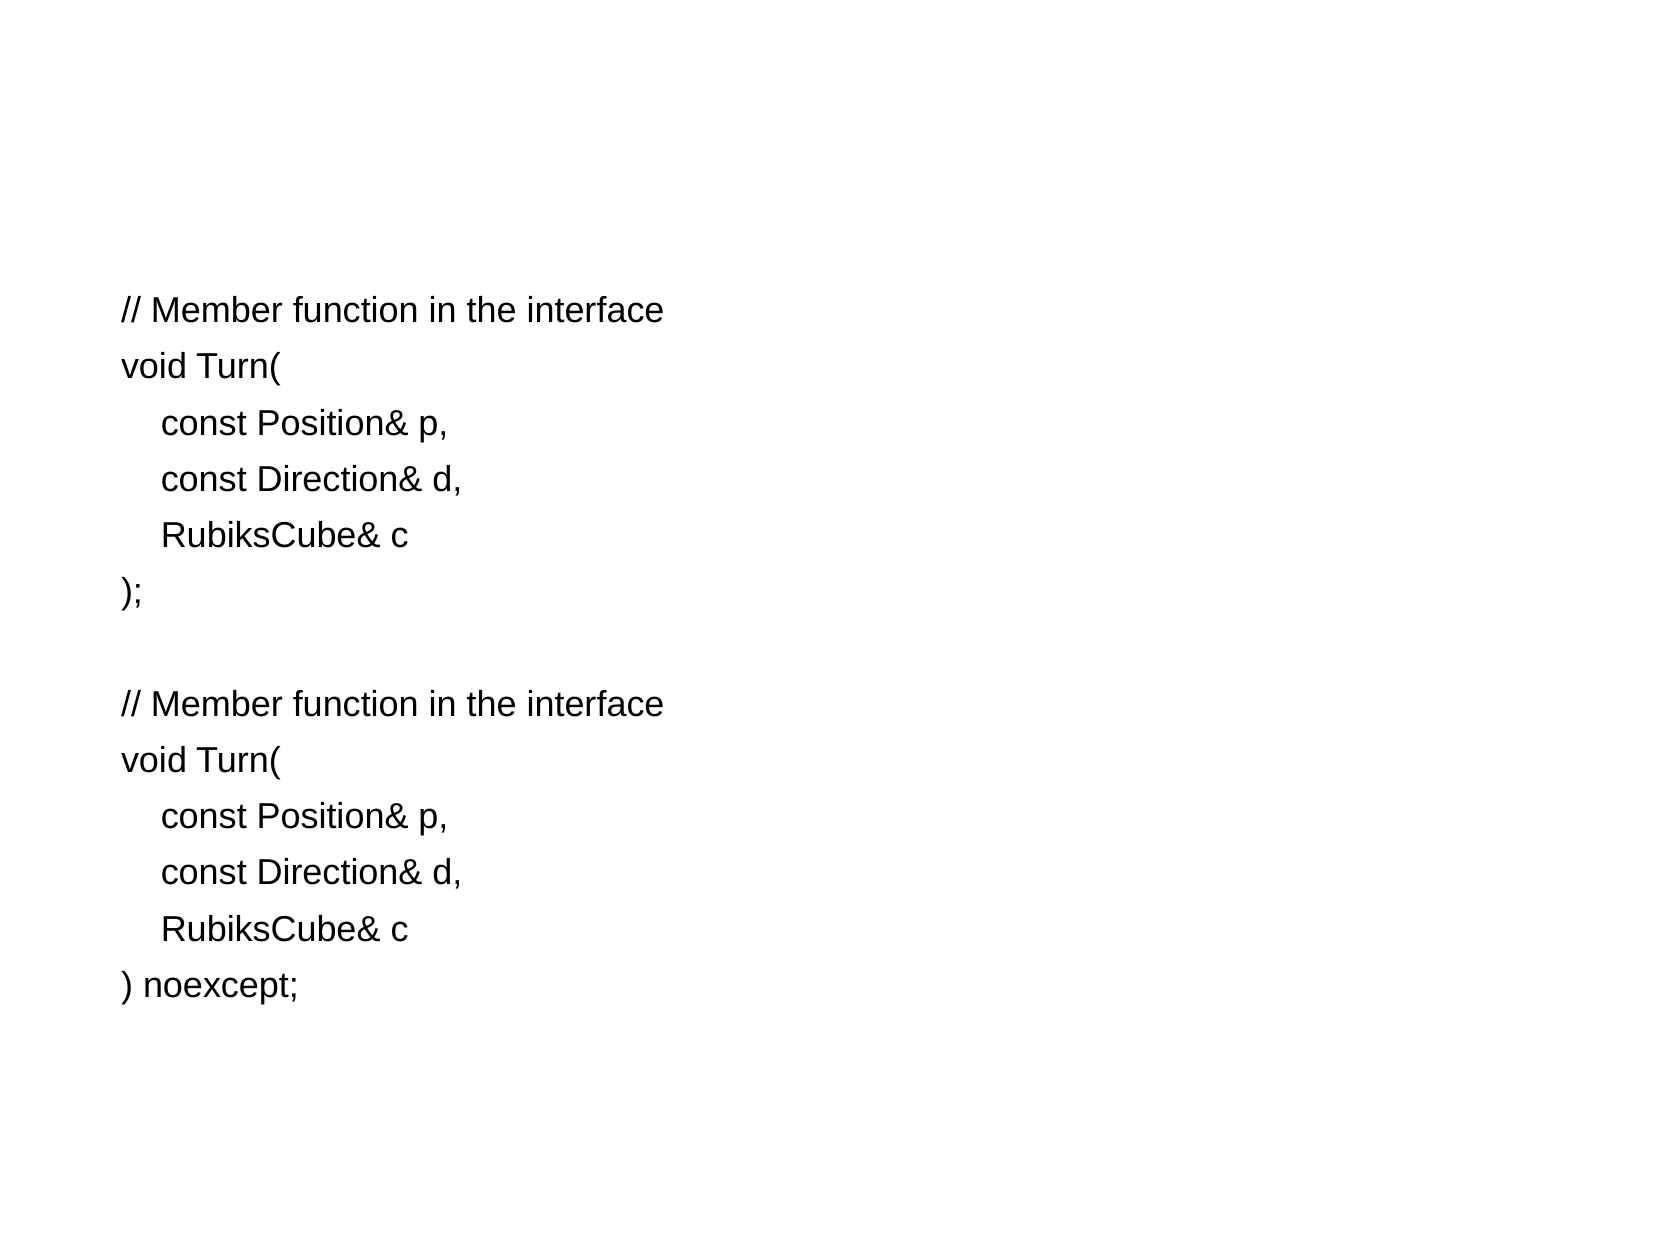

#
// Member function in the interface
void Turn(
 const Position& p,
 const Direction& d,
 RubiksCube& c
);
// Member function in the interface
void Turn(
 const Position& p,
 const Direction& d,
 RubiksCube& c
) noexcept;